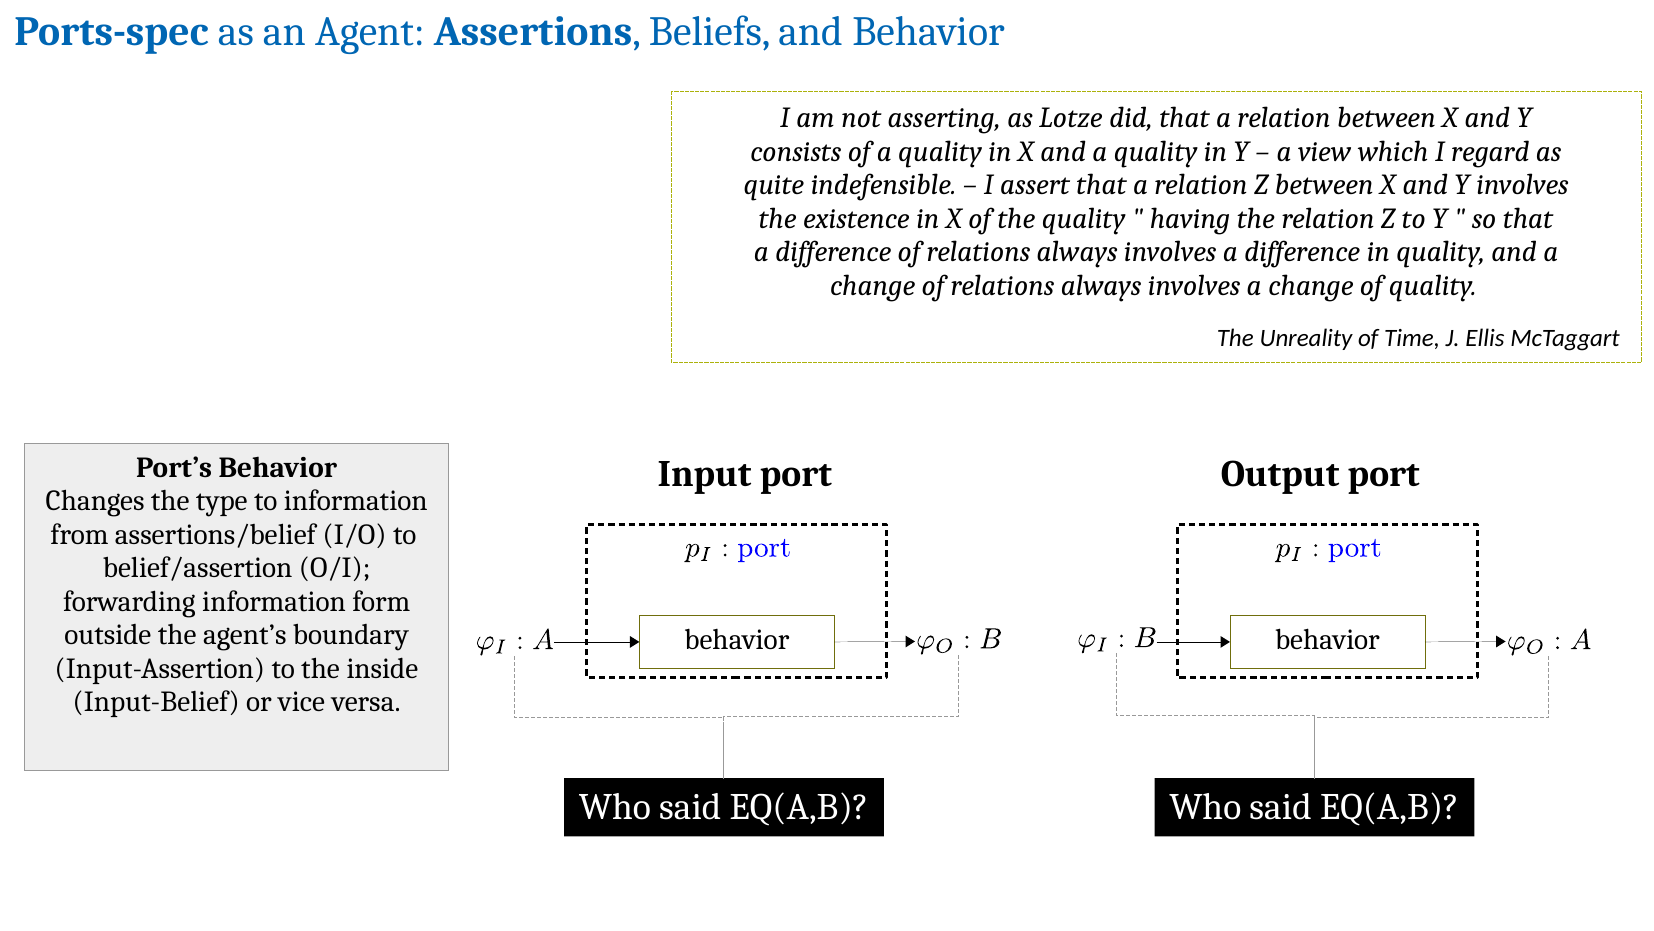

Ports-spec as an Agent: Assertions, Beliefs, and Behavior
I am not asserting, as Lotze did, that a relation between X and Y
consists of a quality in X and a quality in Y – a view which I regard as
quite indefensible. – I assert that a relation Z between X and Y involves
the existence in X of the quality " having the relation Z to Y " so that
a difference of relations always involves a difference in quality, and a
change of relations always involves a change of quality.
The Unreality of Time, J. Ellis McTaggart
Port’s Behavior
Changes the type to information from assertions/belief (I/O) to
belief/assertion (O/I); forwarding information form outside the agent’s boundary (Input-Assertion) to the inside (Input-Belief) or vice versa.
Input port
Output port
behavior
behavior
Who said EQ(A,B)?
Who said EQ(A,B)?